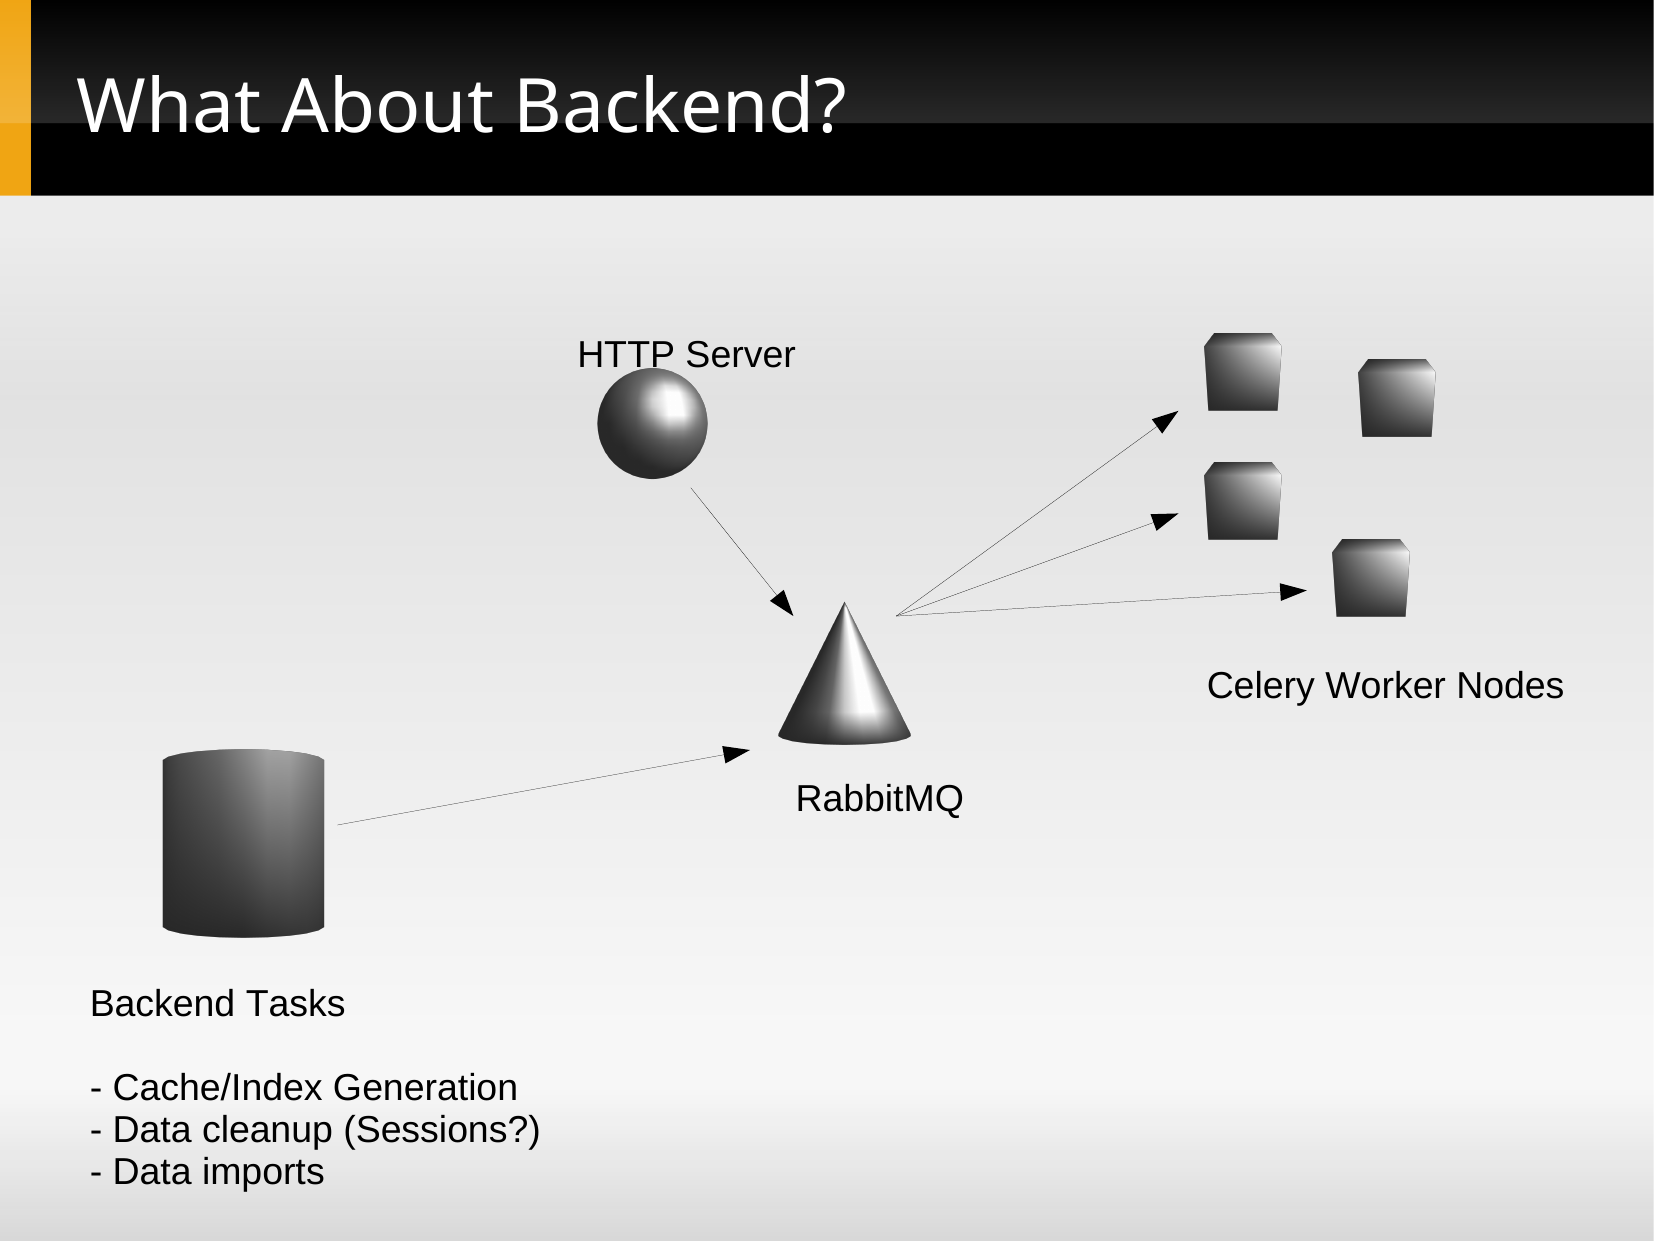

# What About Backend?
HTTP Server
Celery Worker Nodes
RabbitMQ
Backend Tasks
- Cache/Index Generation
- Data cleanup (Sessions?)
- Data imports